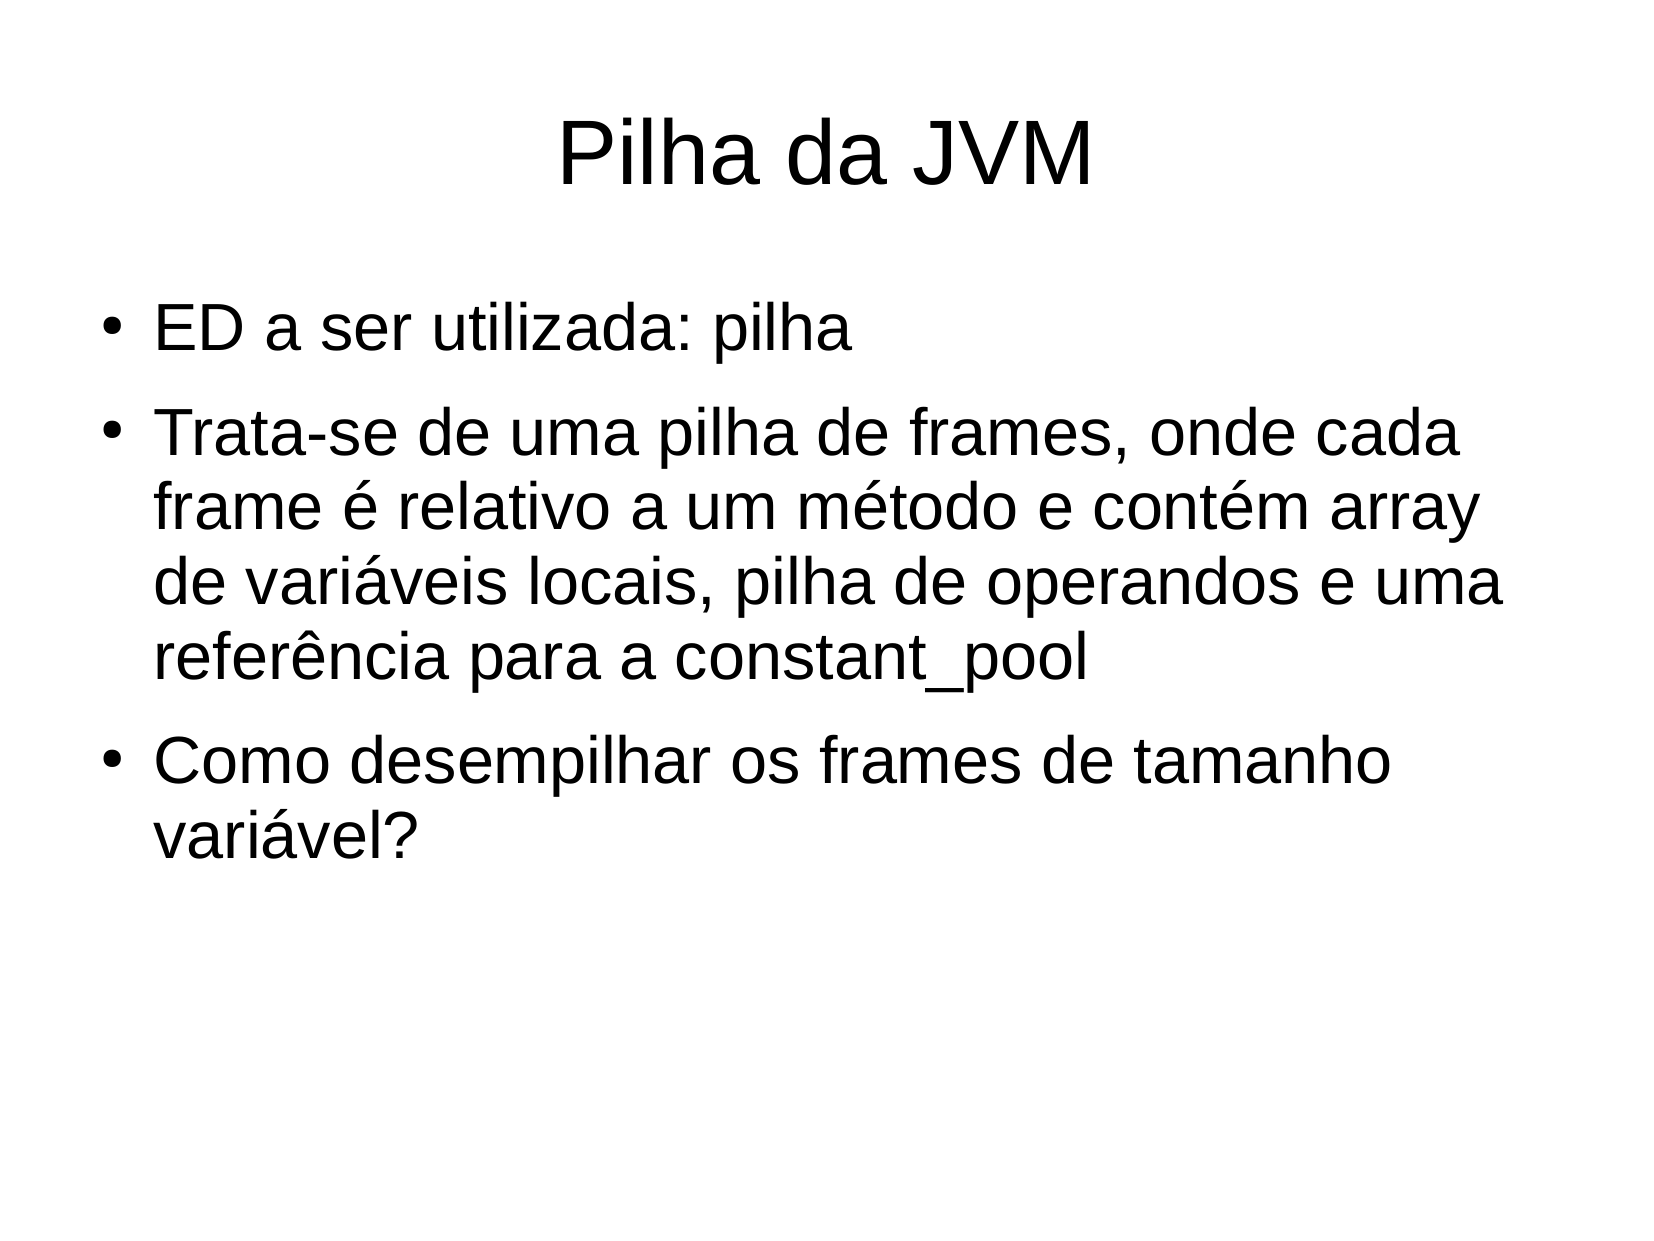

# Pilha da JVM
ED a ser utilizada: pilha
Trata-se de uma pilha de frames, onde cada frame é relativo a um método e contém array de variáveis locais, pilha de operandos e uma referência para a constant_pool
Como desempilhar os frames de tamanho variável?